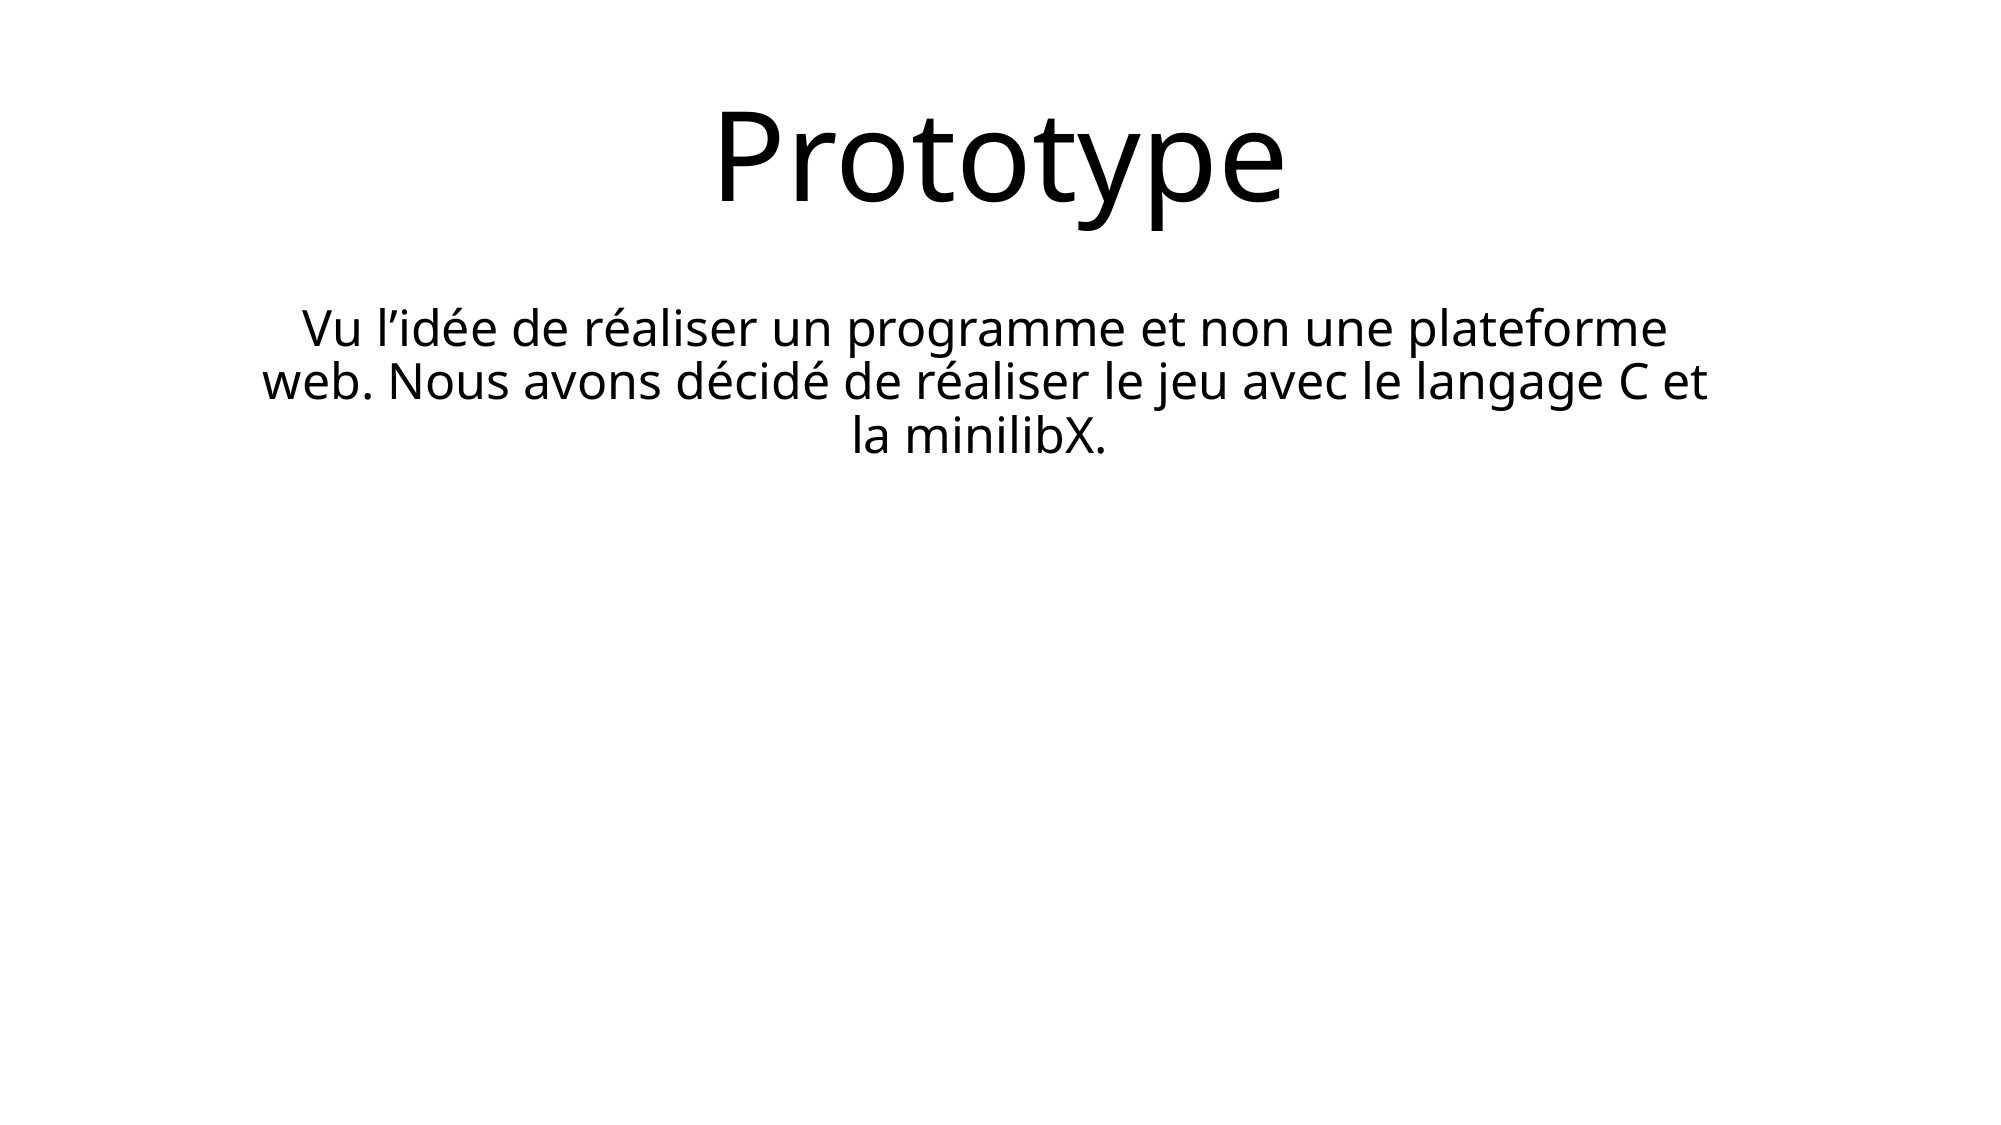

# Prototype
Vu l’idée de réaliser un programme et non une plateforme web. Nous avons décidé de réaliser le jeu avec le langage C et la minilibX.